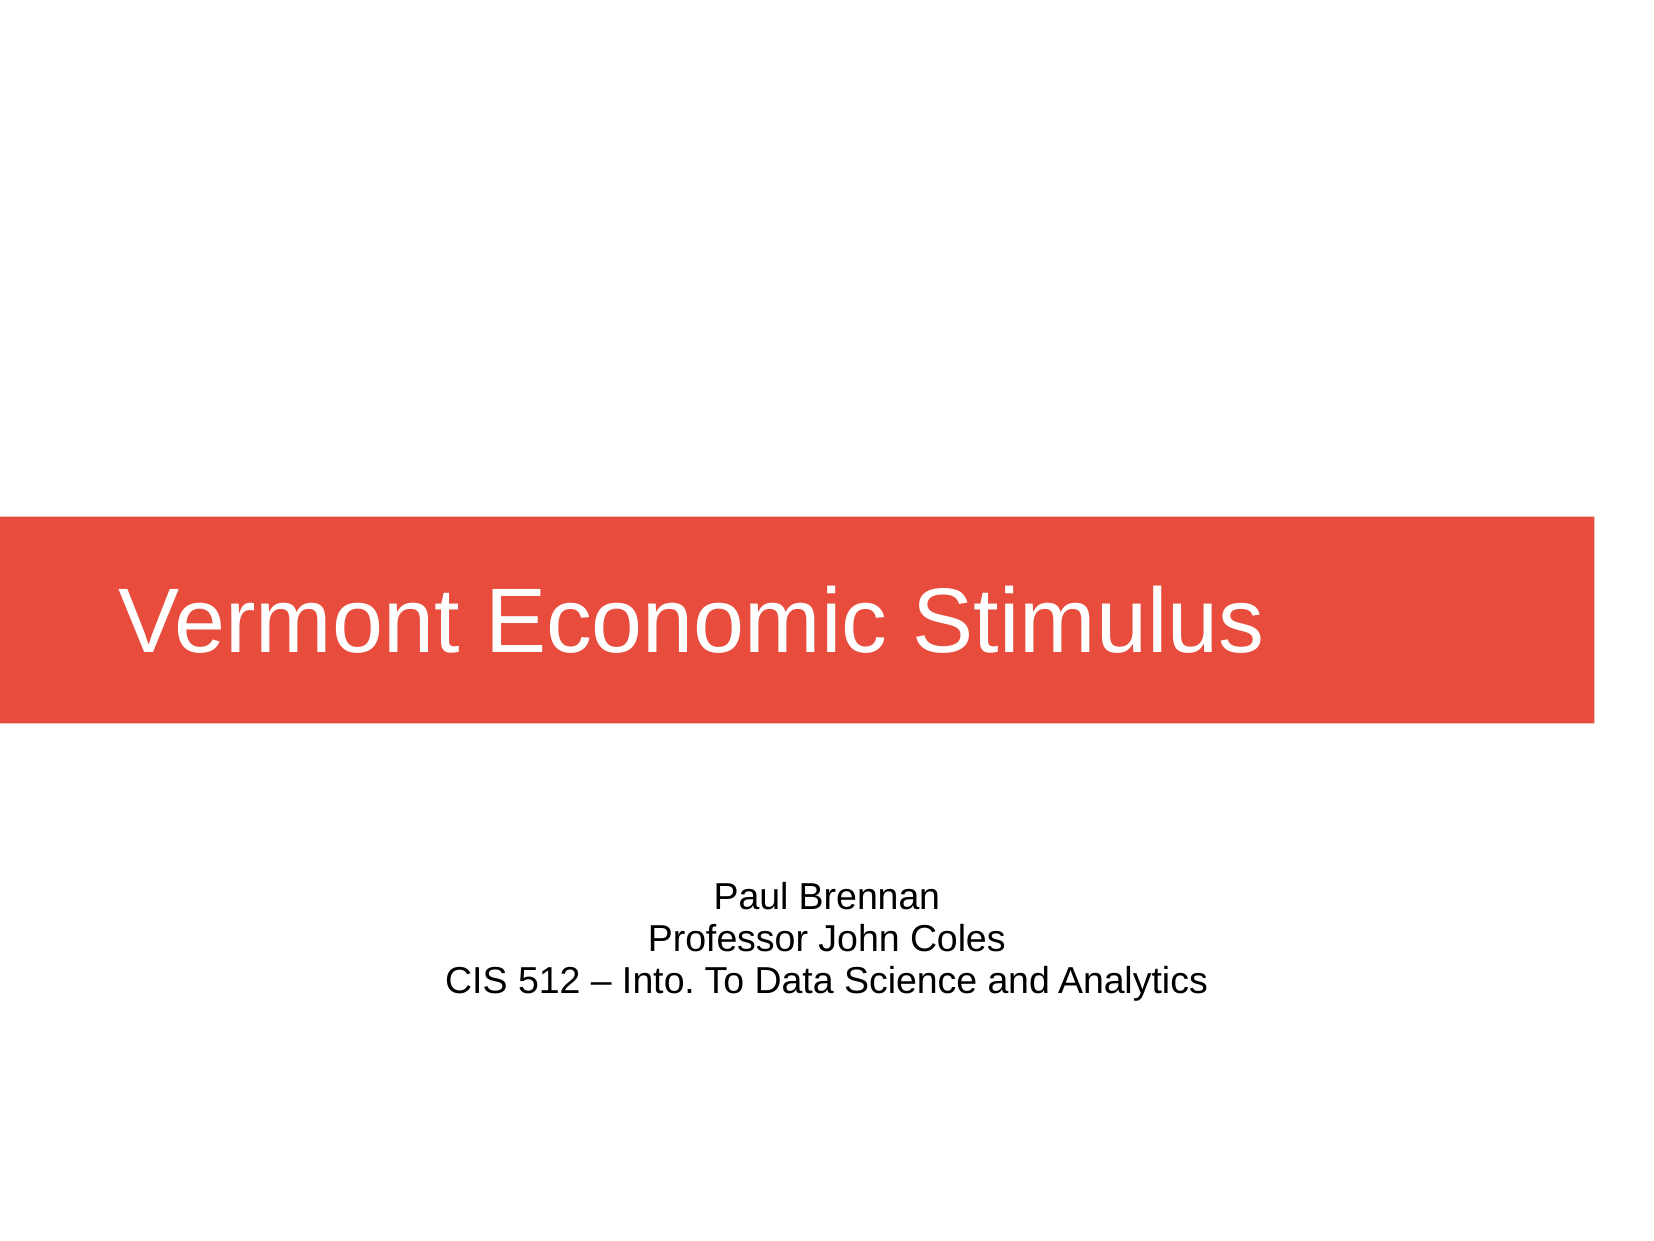

# Vermont Economic Stimulus
Paul Brennan
Professor John Coles
CIS 512 – Into. To Data Science and Analytics